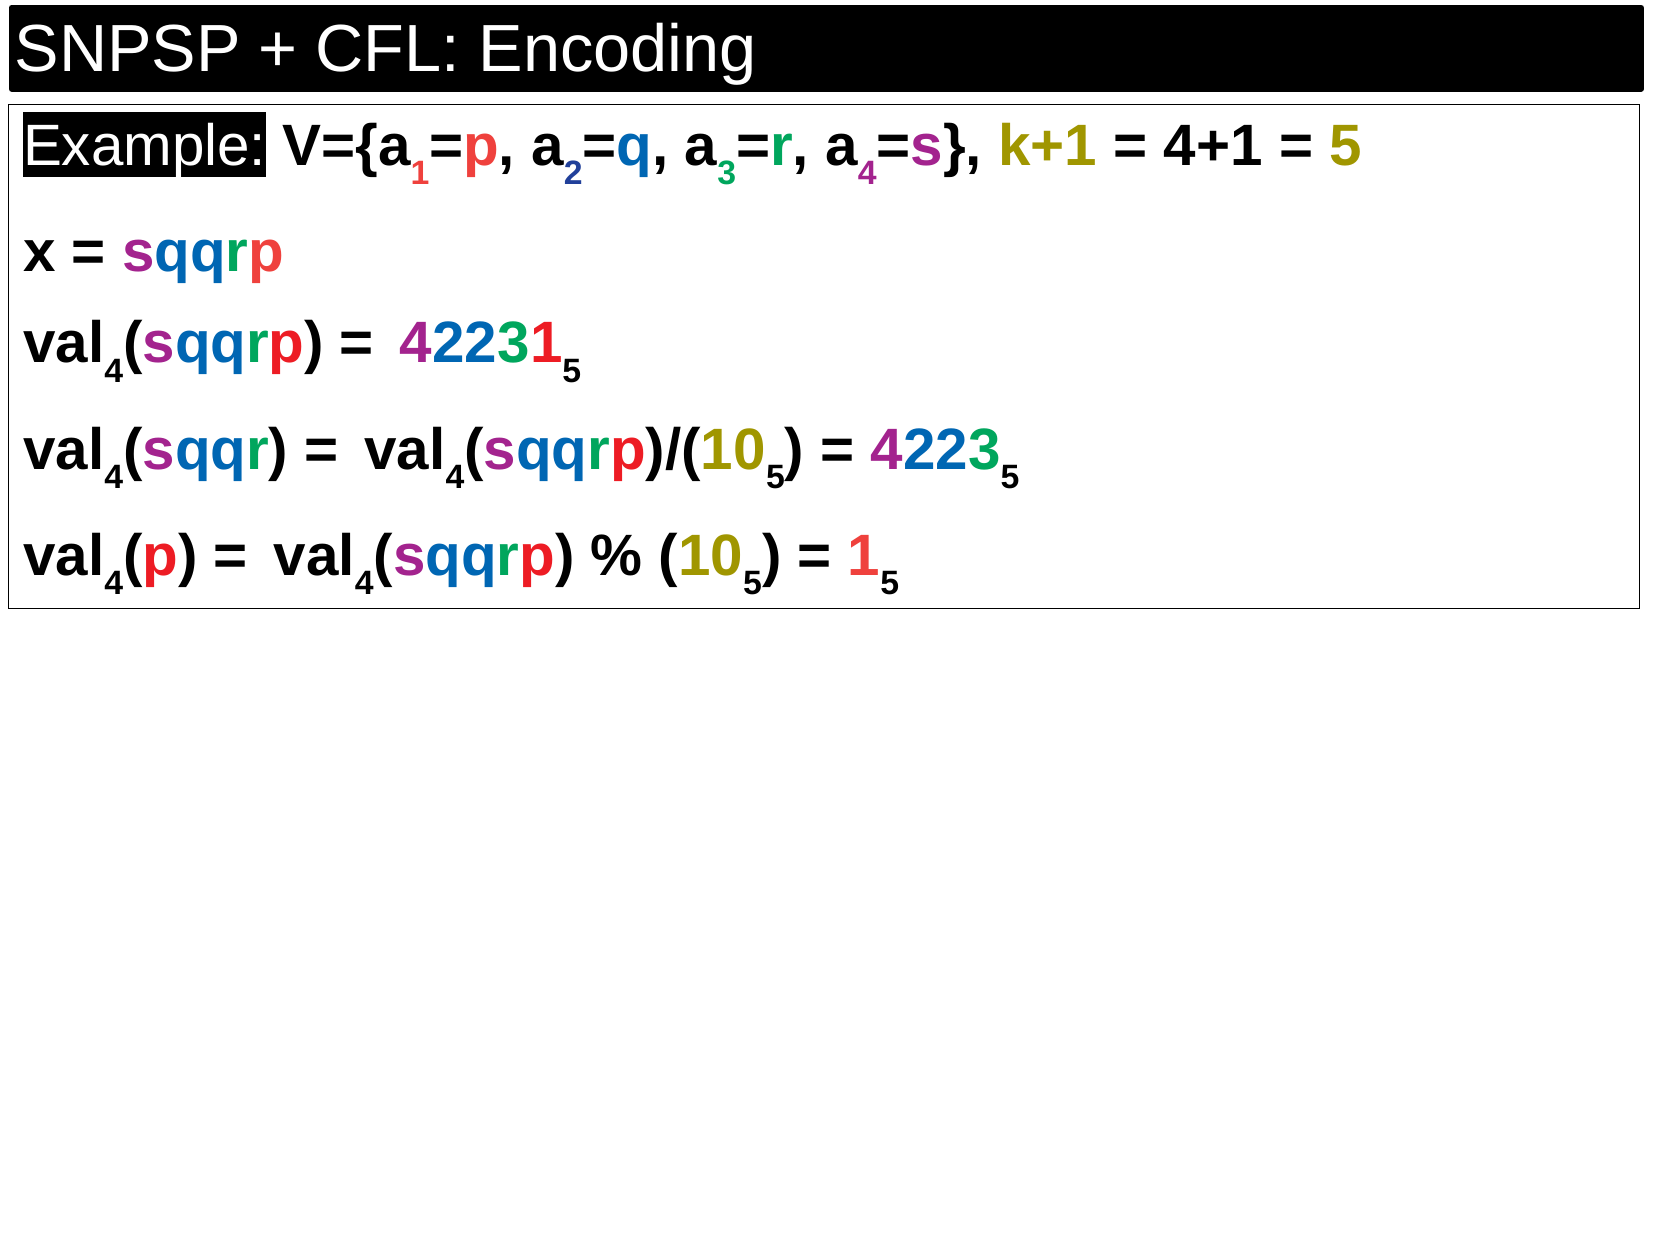

# SNPSP + CFL: Encoding
Example: V={a1=p, a2=q, a3=r, a4=s}, k+1 = 4+1 = 5
x = sqqrp
val4(sqqrp) = 422315
val4(sqqr) = val4(sqqrp)/(105) = 42235
val4(p) = val4(sqqrp) % (105) = 15